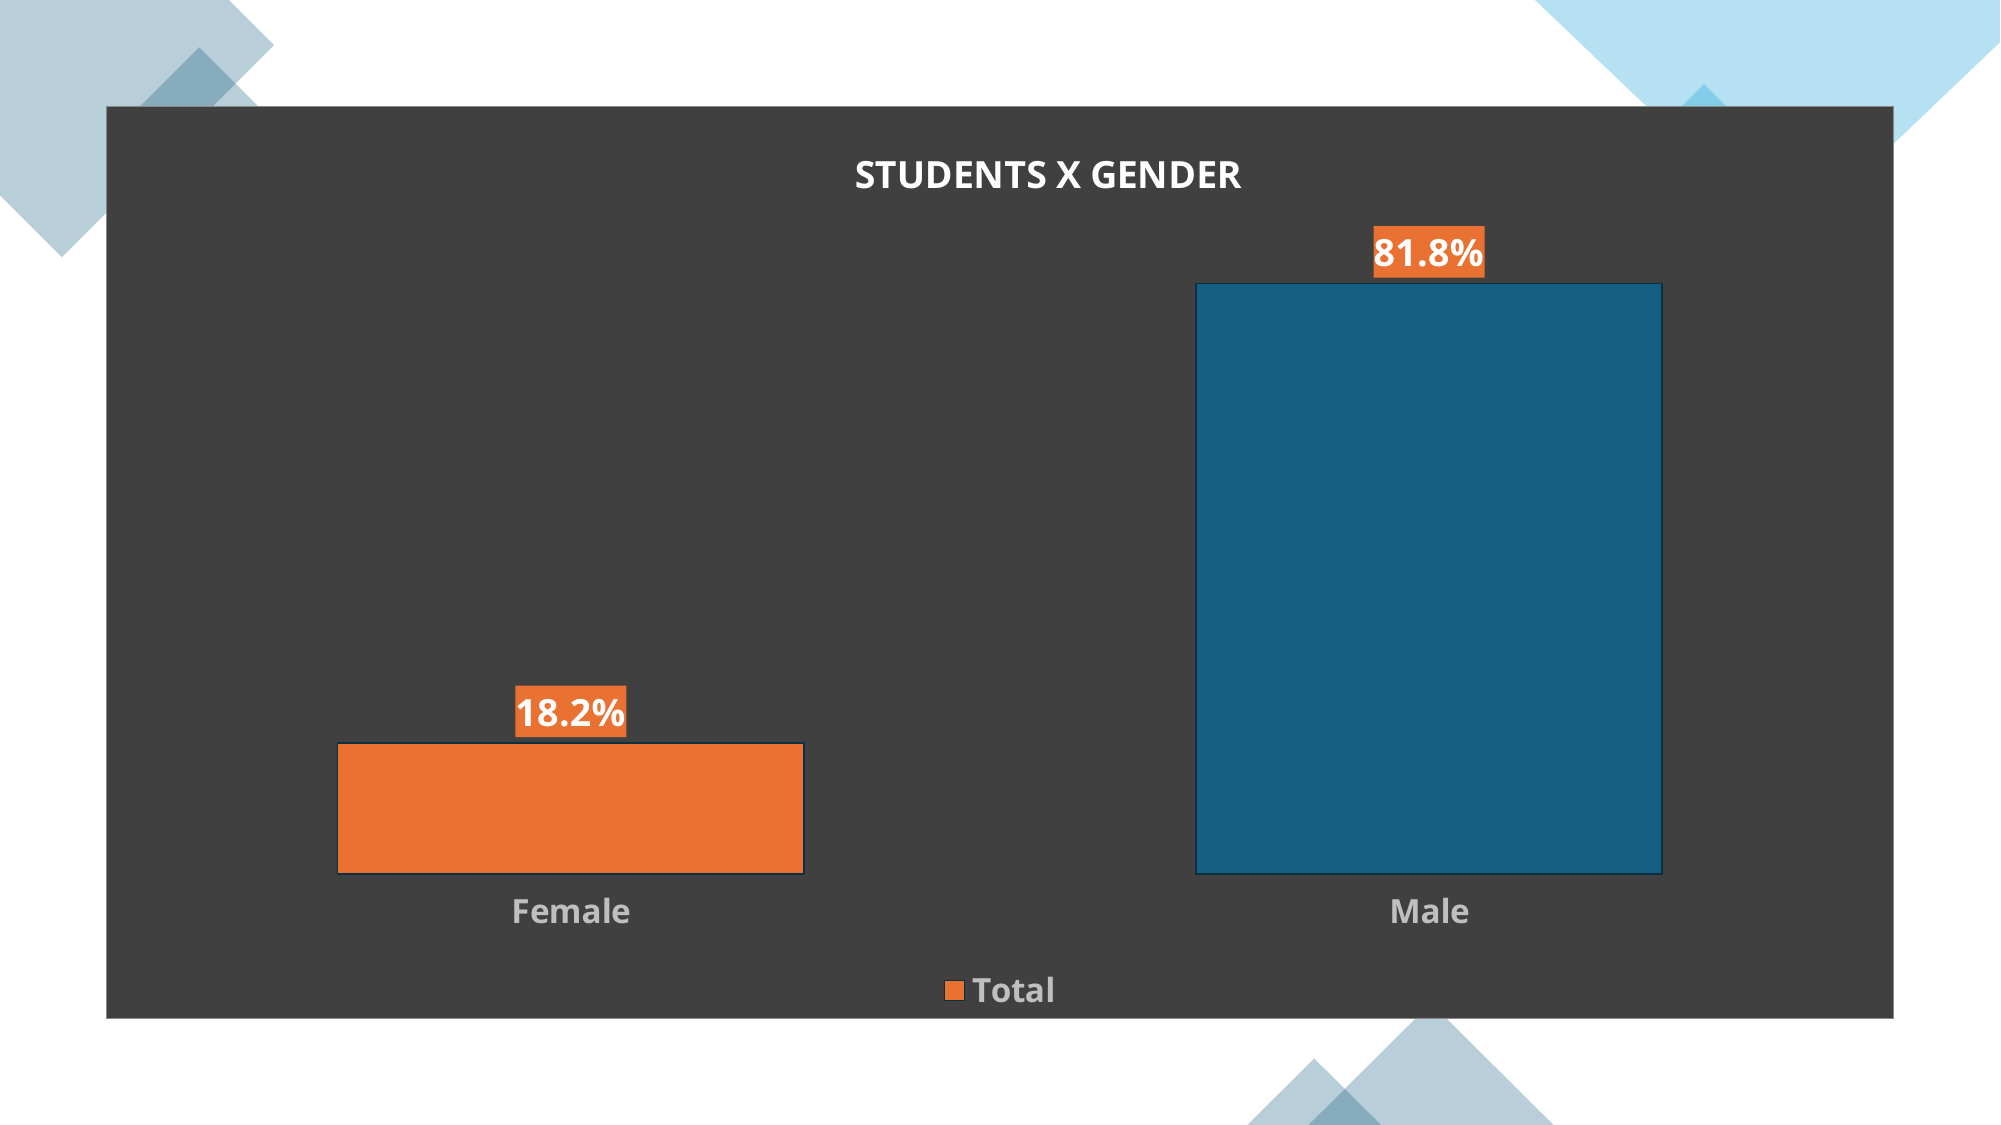

### Chart: STUDENTS X GENDER
| Category | Total |
|---|---|
| Female | 0.181818181818182 |
| Male | 0.818181818181818 |